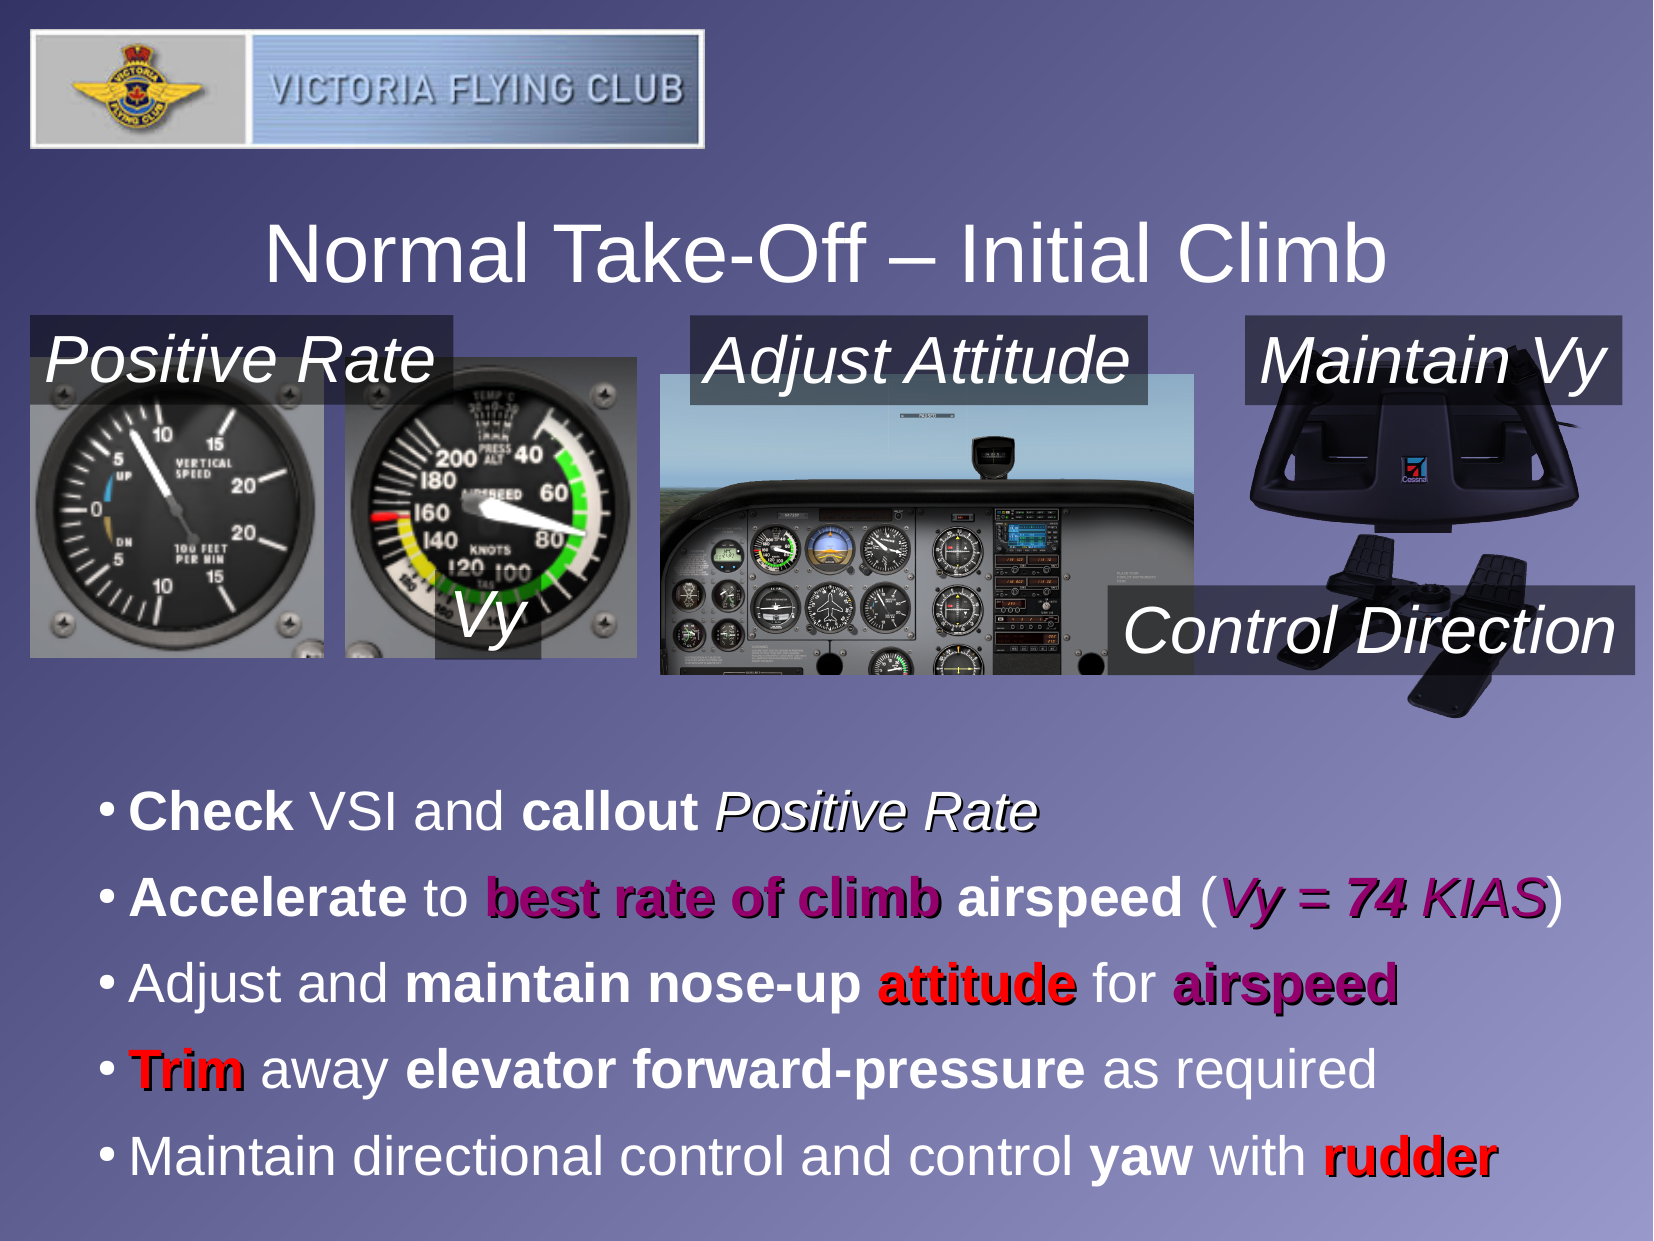

# Normal Take-Off – Initial Climb
Positive Rate
Adjust Attitude
Maintain Vy
Vy
Control Direction
Check VSI and callout Positive Rate
Accelerate to best rate of climb airspeed (Vy = 74 KIAS)
Adjust and maintain nose-up attitude for airspeed
Trim away elevator forward-pressure as required
Maintain directional control and control yaw with rudder